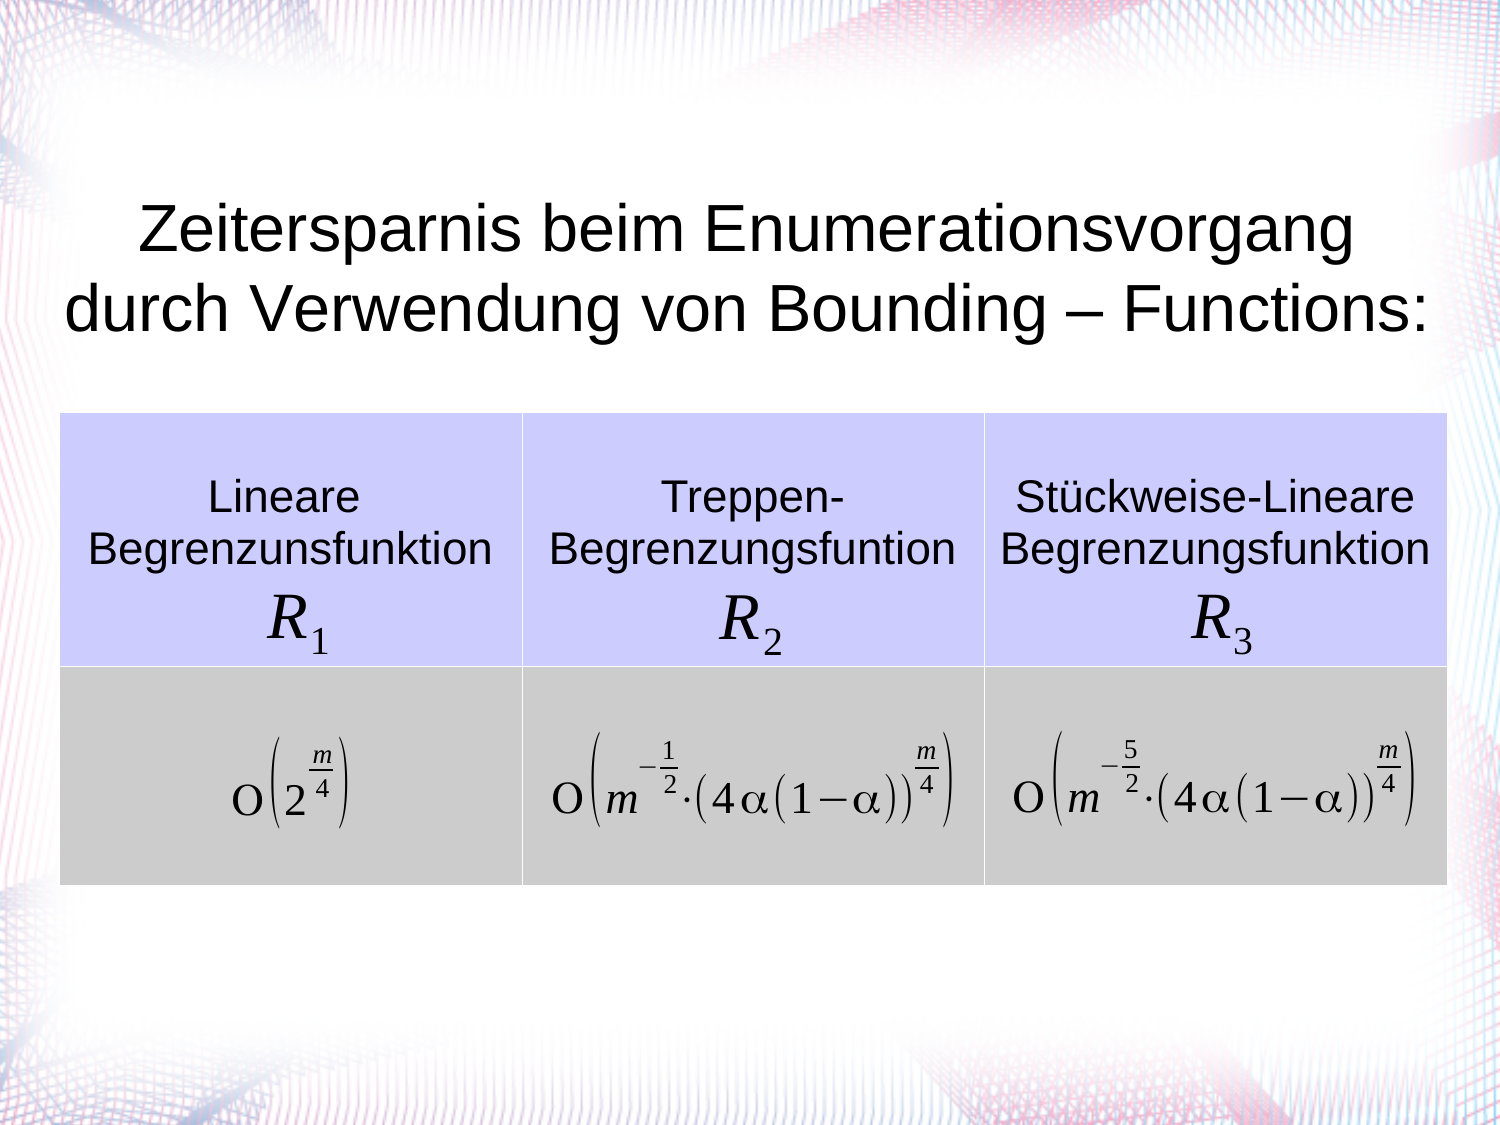

Zeitersparnis beim Enumerationsvorgang
durch Verwendung von Bounding – Functions:
| Lineare Begrenzunsfunktion | Treppen-Begrenzungsfuntion | Stückweise-Lineare Begrenzungsfunktion |
| --- | --- | --- |
| | | |